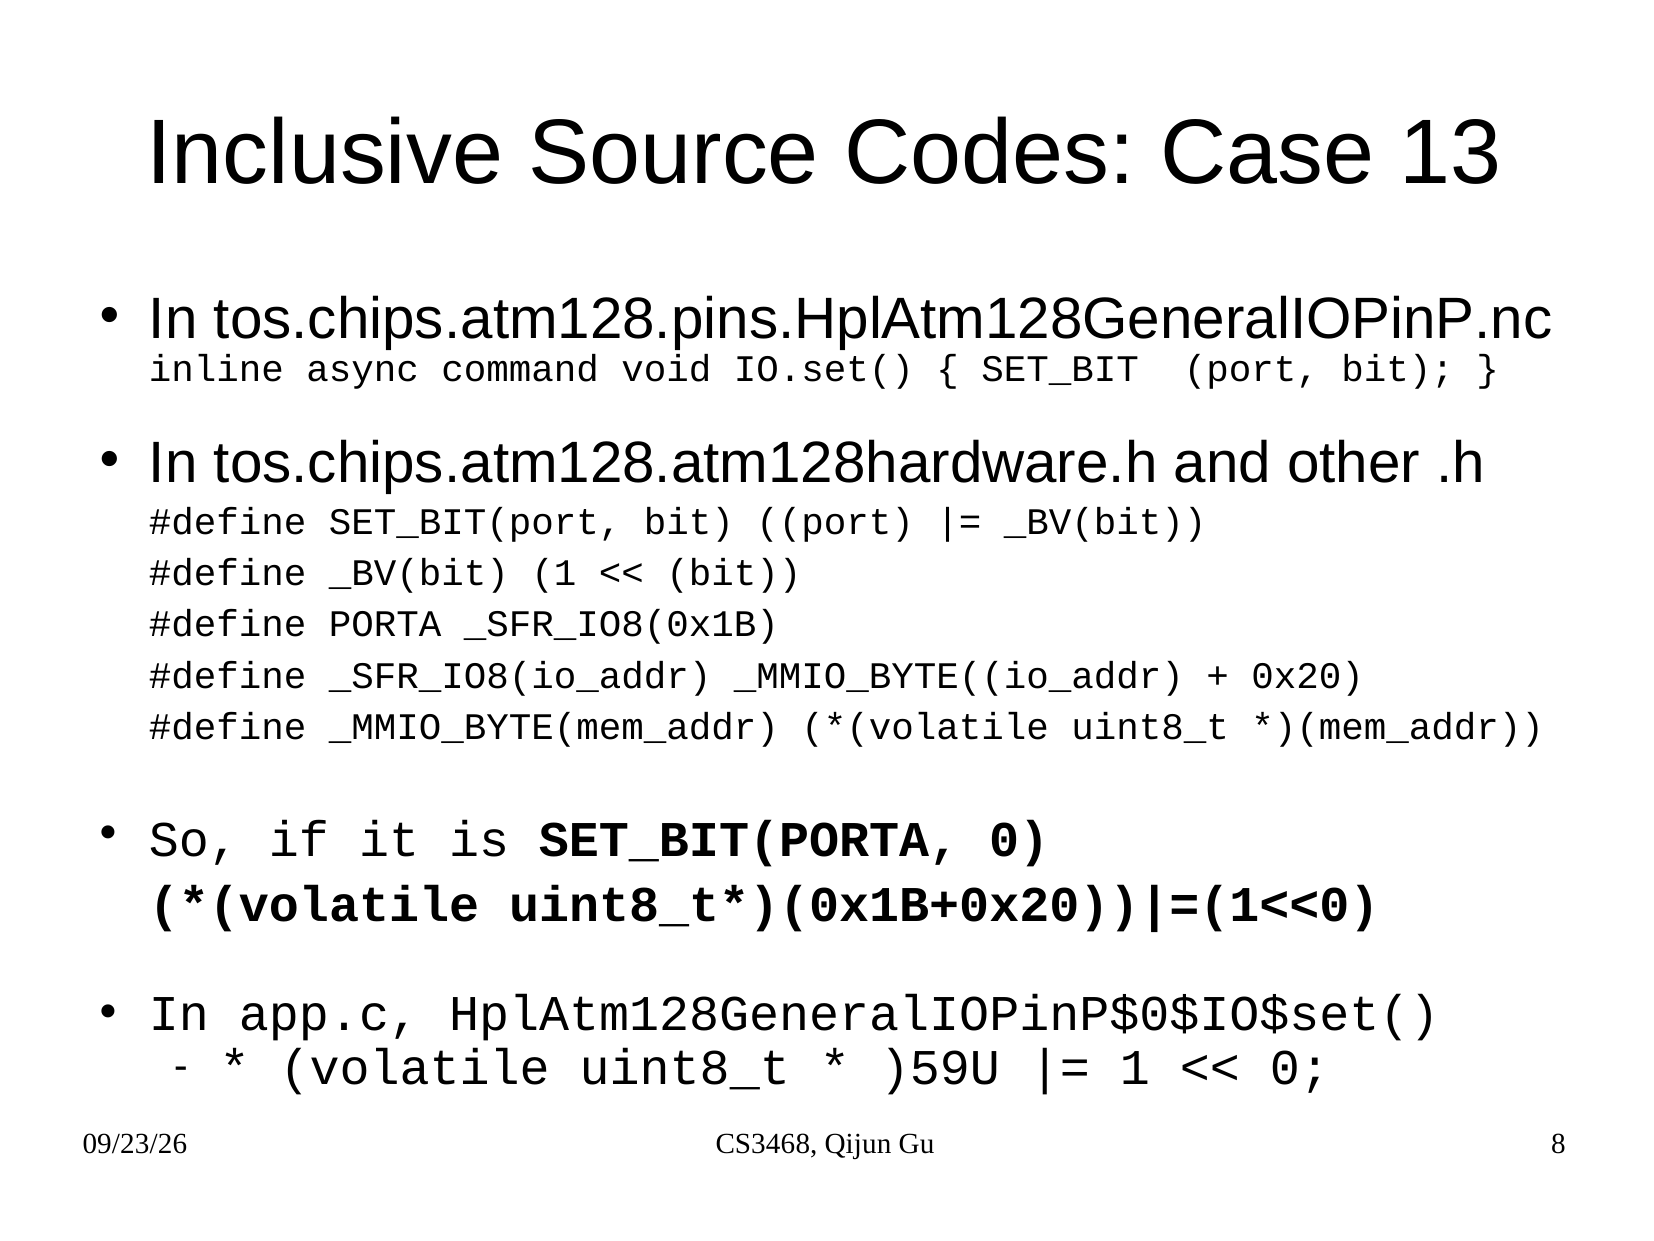

# Inclusive Source Codes: Case 13
In tos.chips.atm128.pins.HplAtm128GeneralIOPinP.nc
inline async command void IO.set() { SET_BIT (port, bit); }
In tos.chips.atm128.atm128hardware.h and other .h
#define SET_BIT(port, bit) ((port) |= _BV(bit))‏
#define _BV(bit) (1 << (bit))‏
#define PORTA _SFR_IO8(0x1B)‏
#define _SFR_IO8(io_addr) _MMIO_BYTE((io_addr) + 0x20)‏
#define _MMIO_BYTE(mem_addr) (*(volatile uint8_t *)(mem_addr))‏
So, if it is SET_BIT(PORTA, 0)‏
(*(volatile uint8_t*)(0x1B+0x20))|=(1<<0)‏
In app.c, HplAtm128GeneralIOPinP$0$IO$set()
* (volatile uint8_t * )59U |= 1 << 0;
CS3468, Qijun Gu
8